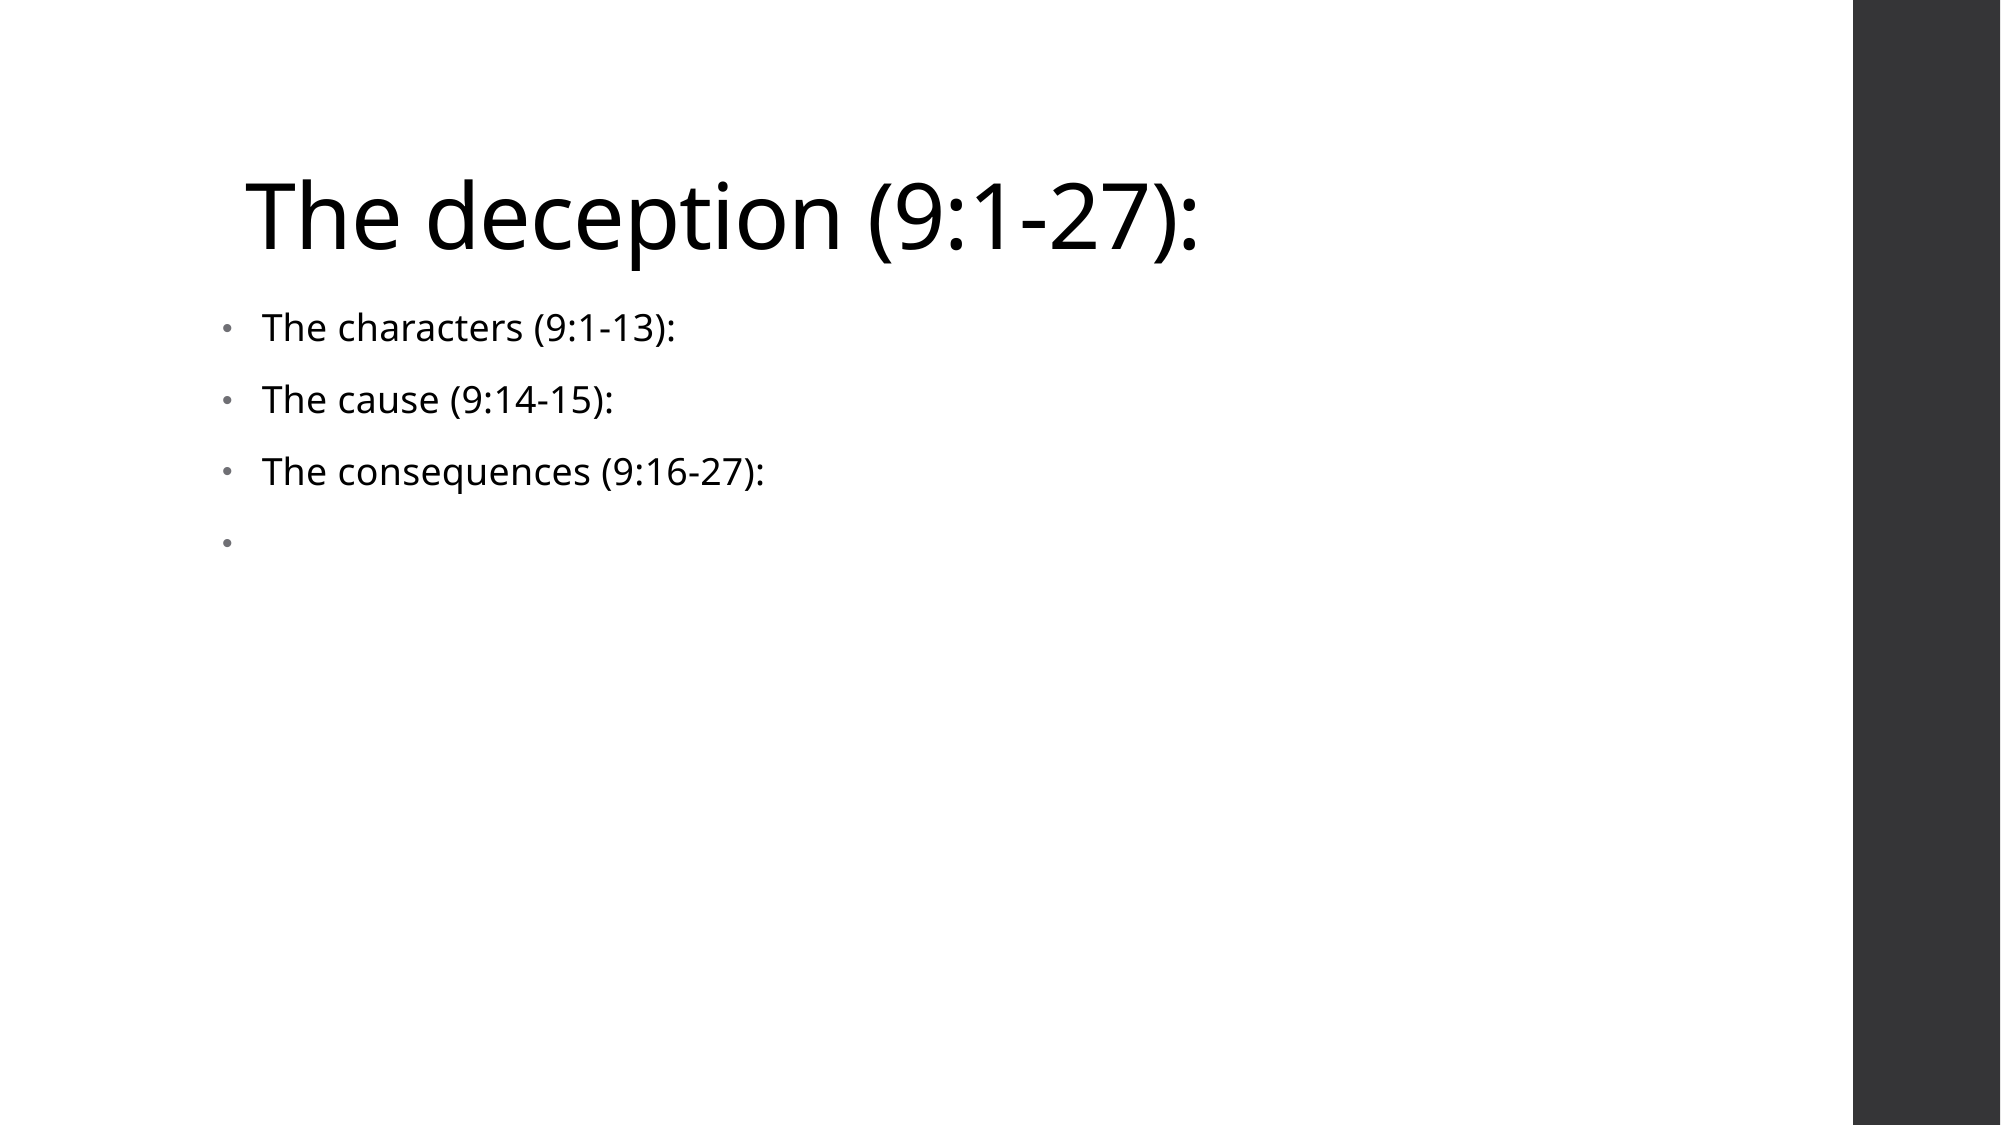

# The deception (9:1-27):
 The characters (9:1-13):
 The cause (9:14-15):
 The consequences (9:16-27):